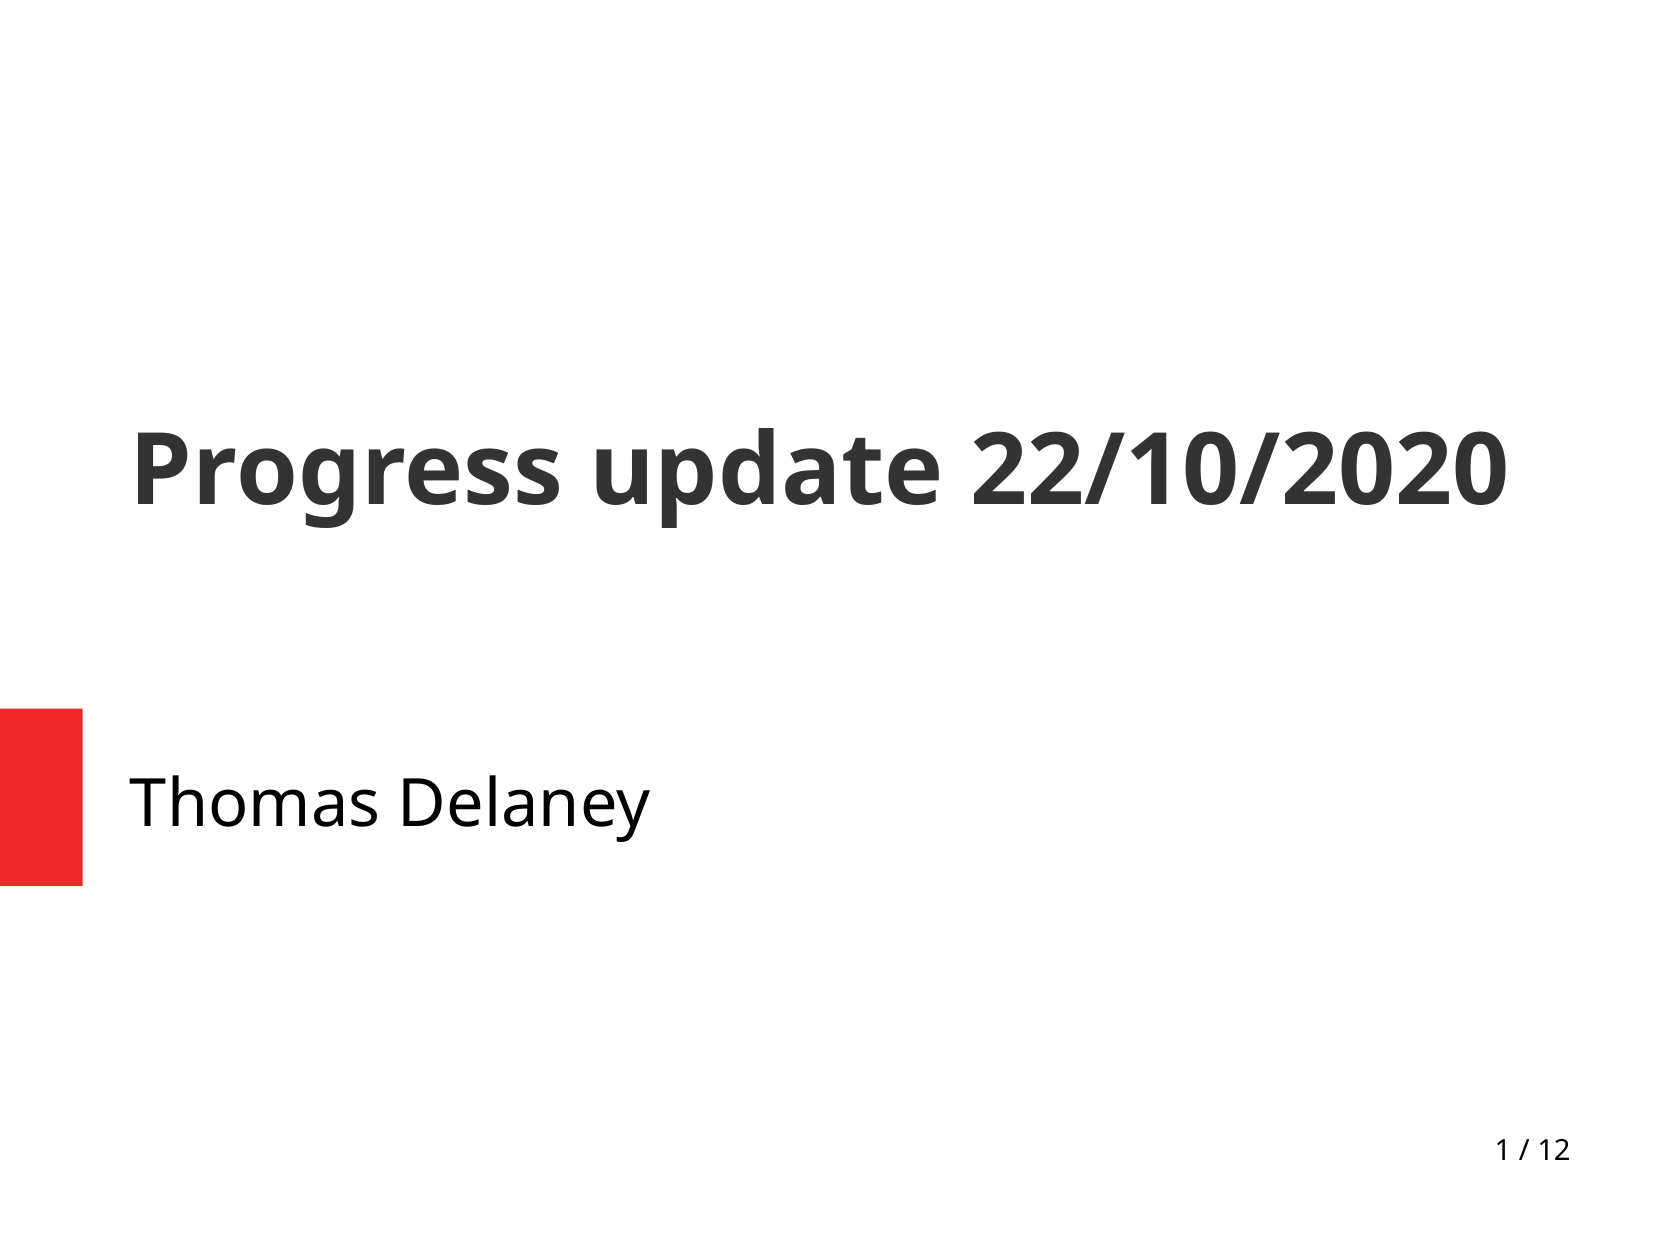

# Progress update 22/10/2020
Thomas Delaney
1